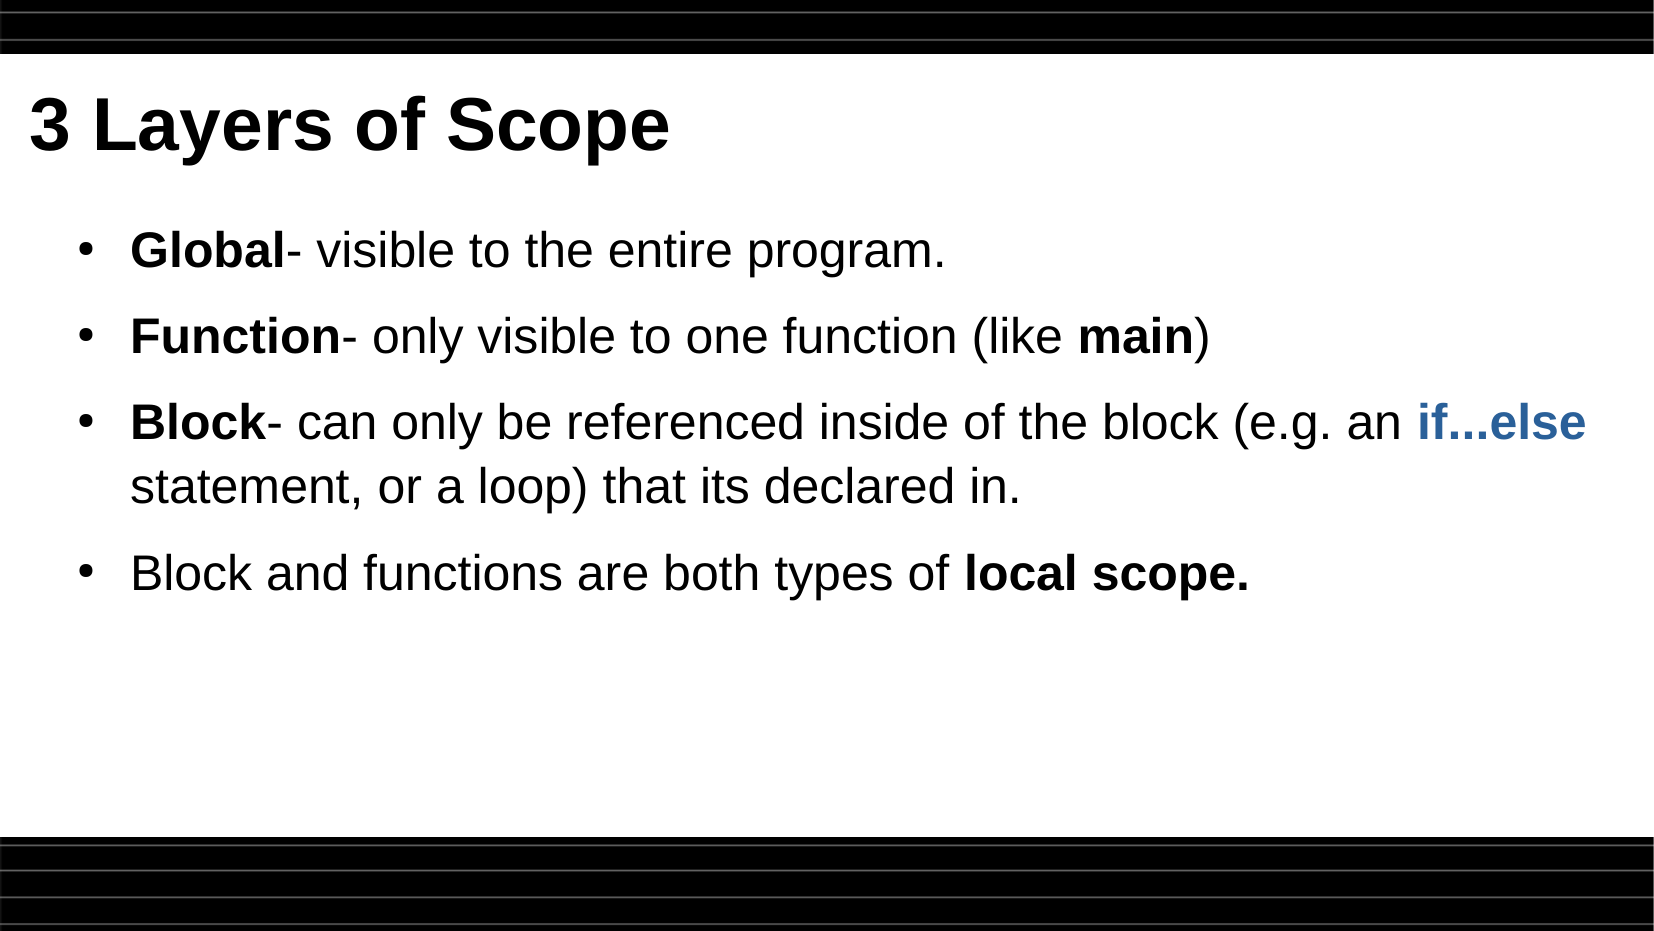

3 Layers of Scope
# Global- visible to the entire program.
Function- only visible to one function (like main)
Block- can only be referenced inside of the block (e.g. an if...else statement, or a loop) that its declared in.
Block and functions are both types of local scope.